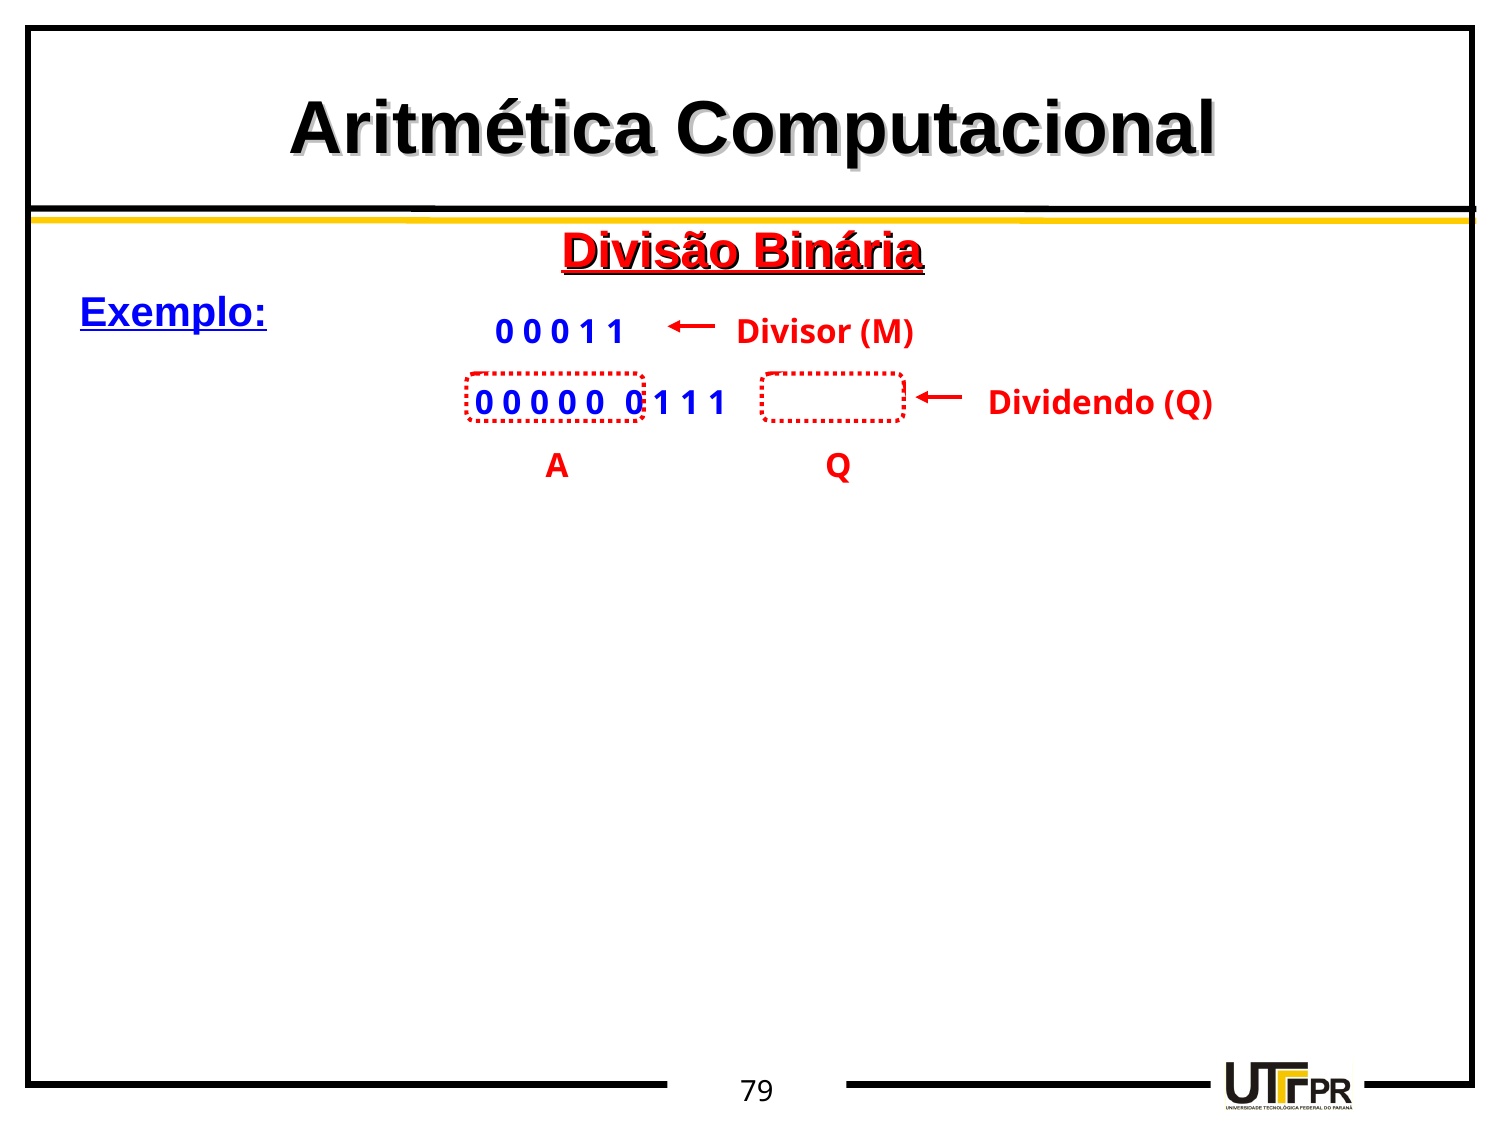

Aritmética Computacional
# Divisão Binária
Exemplo:
0 0 0 1 1
Divisor (M)
 	0 0 0 0 0	0 1 1 1
Dividendo (Q)
A
Q